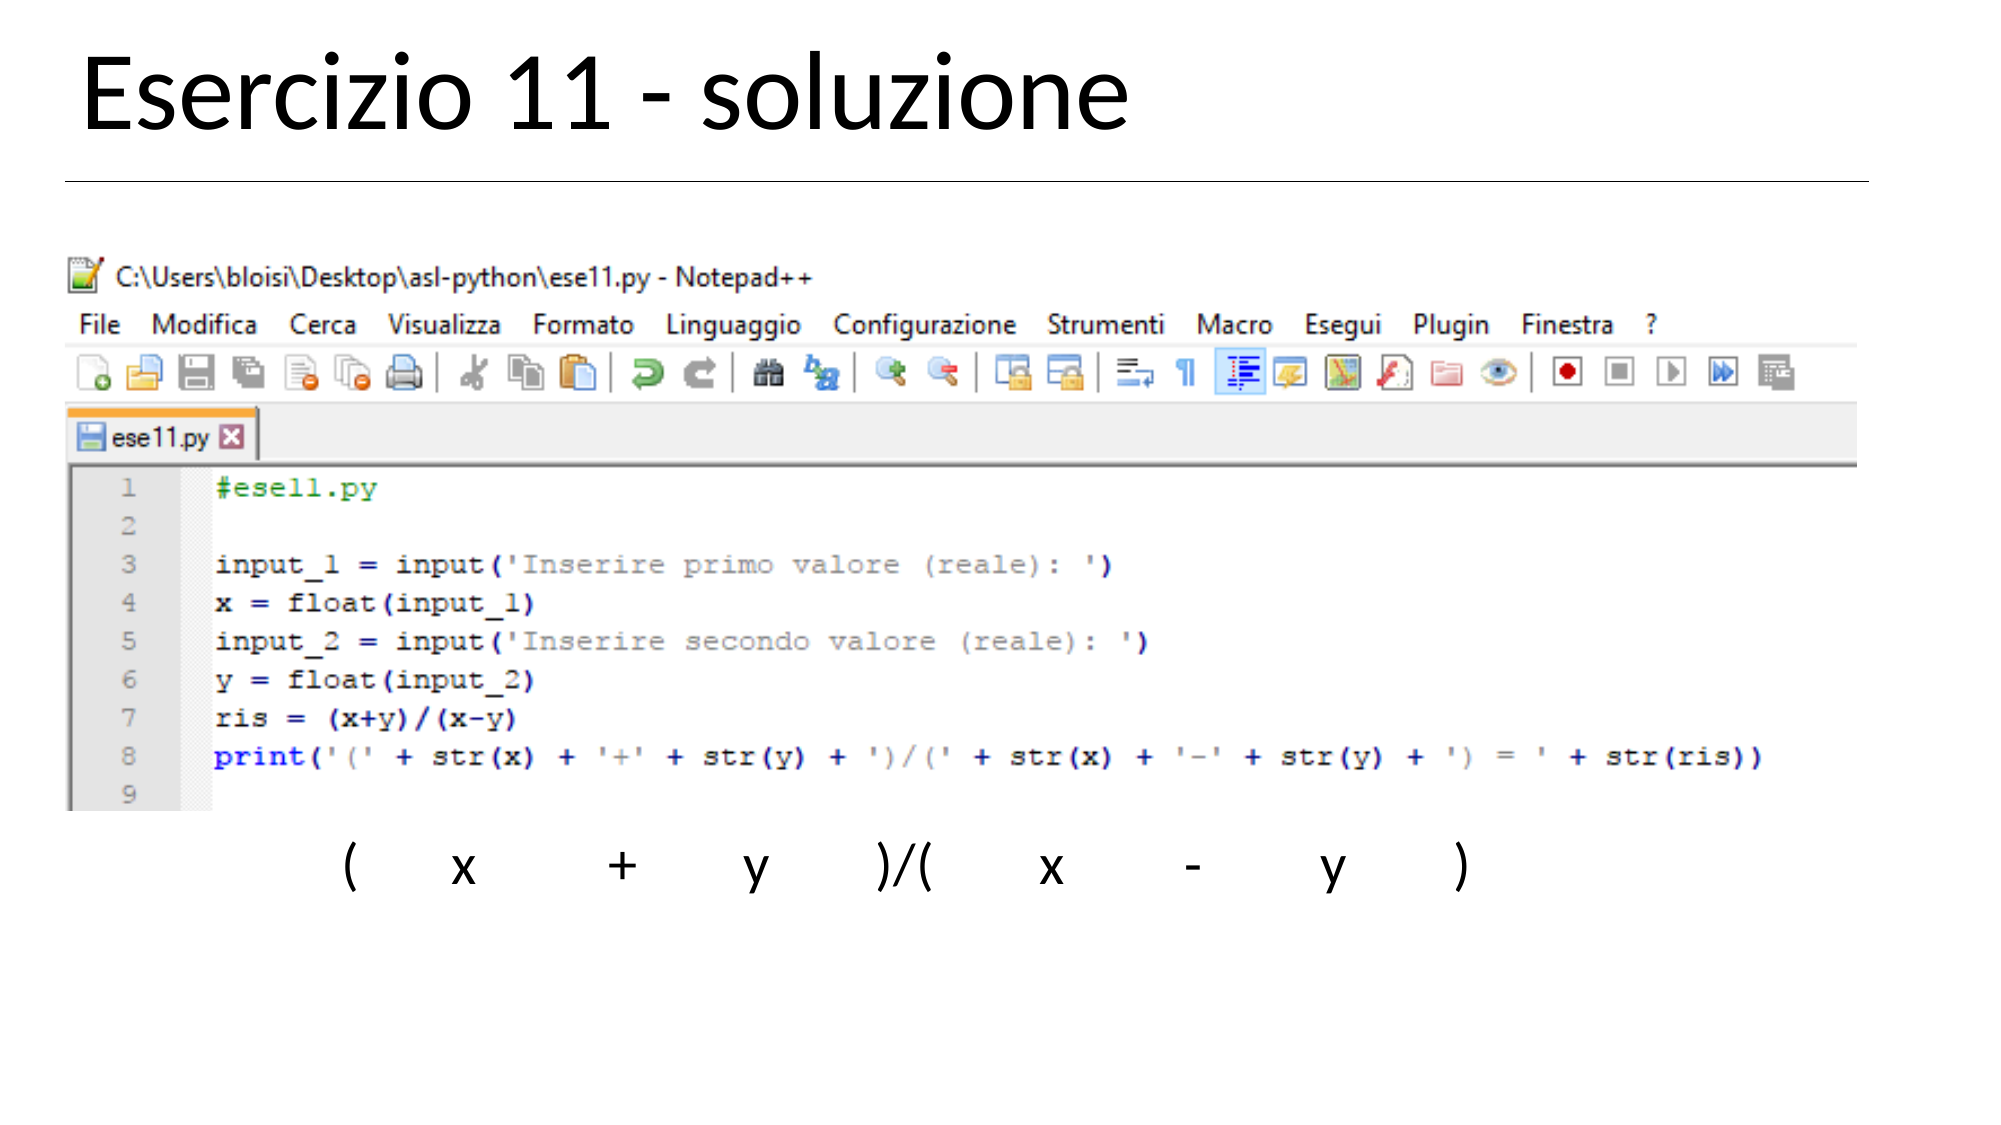

Esercizio 11 - soluzione
( x + y )/( x - y )